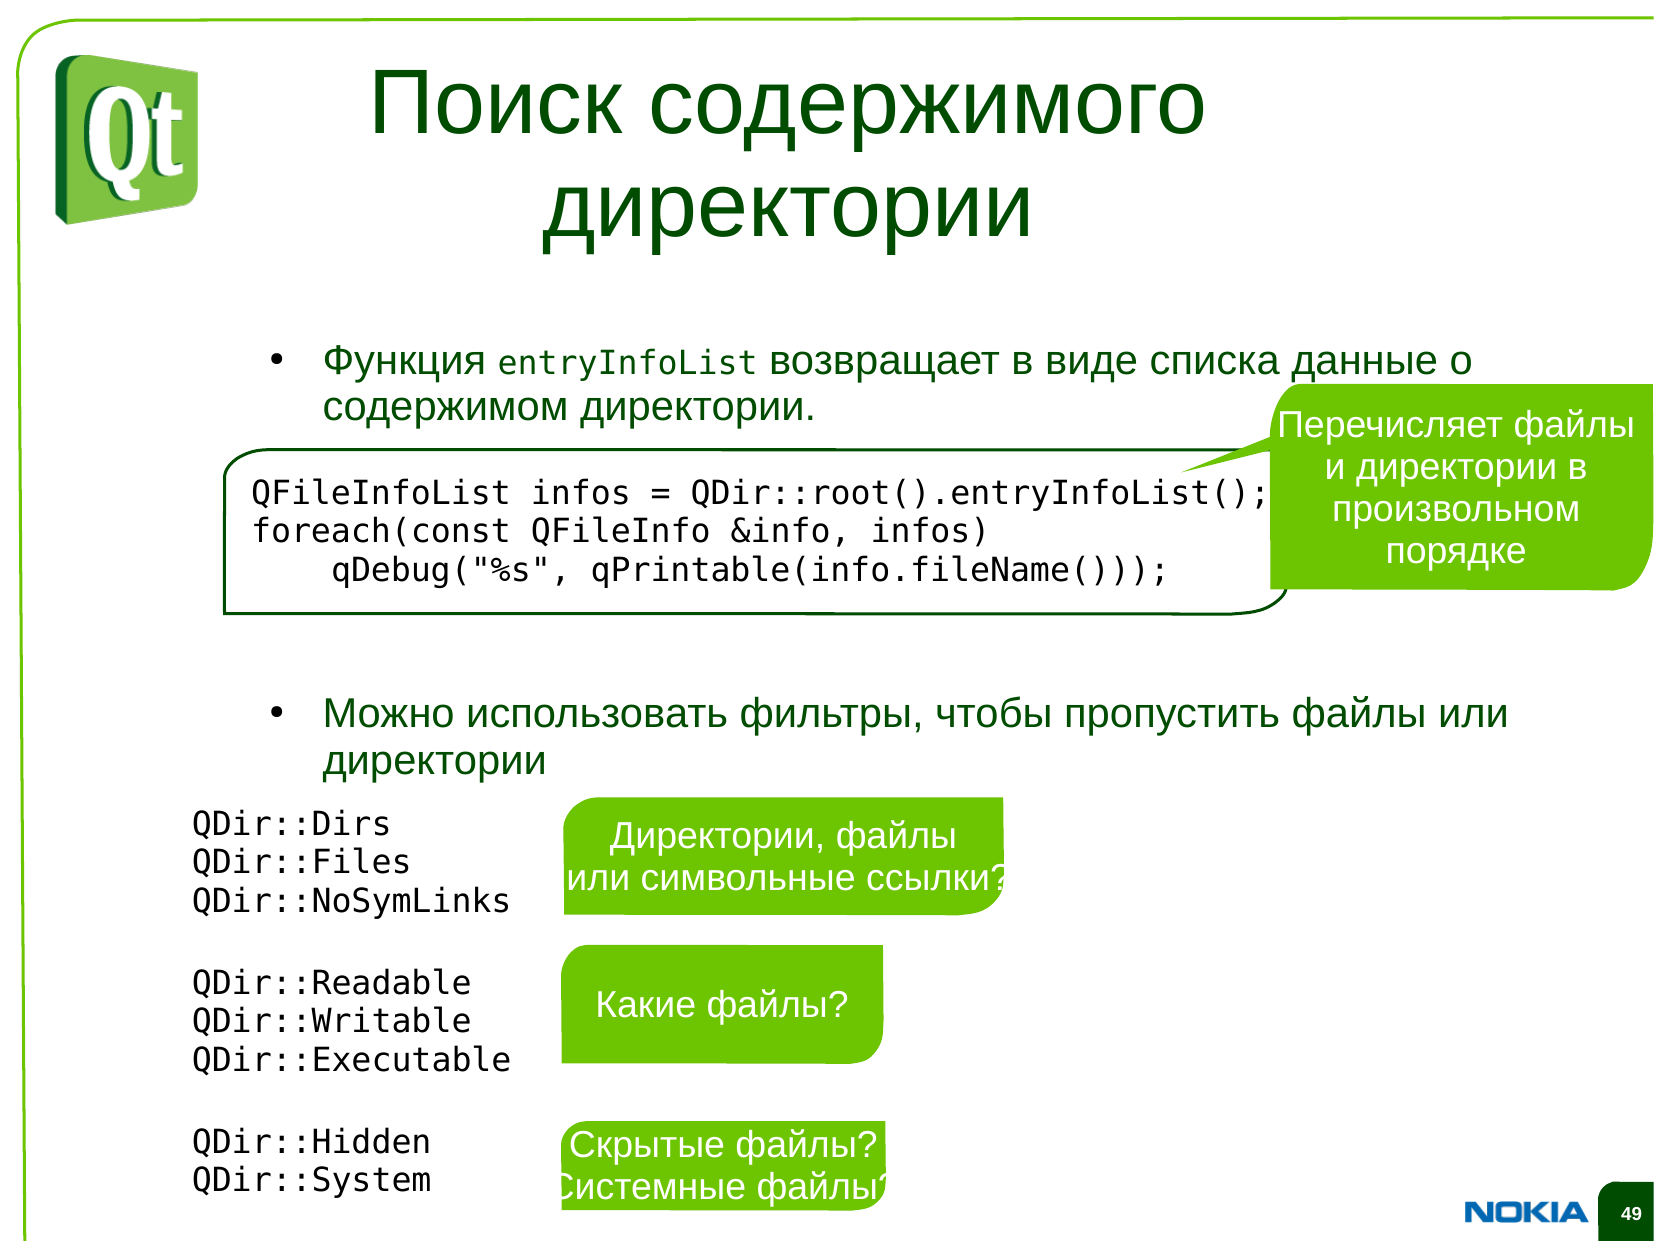

# Поиск содержимого директории
Функция entryInfoList возвращает в виде списка данные о содержимом директории.
Можно использовать фильтры, чтобы пропустить файлы или директории
Перечисляет файлы
и директории в
произвольном
порядке
QFileInfoList infos = QDir::root().entryInfoList();
foreach(const QFileInfo &info, infos)
 qDebug("%s", qPrintable(info.fileName()));
QDir::Dirs
QDir::Files
QDir::NoSymLinks
QDir::Readable
QDir::Writable
QDir::Executable
QDir::Hidden
QDir::System
Директории, файлы
 или символьные ссылки?
Какие файлы?
Скрытые файлы?
Системные файлы?